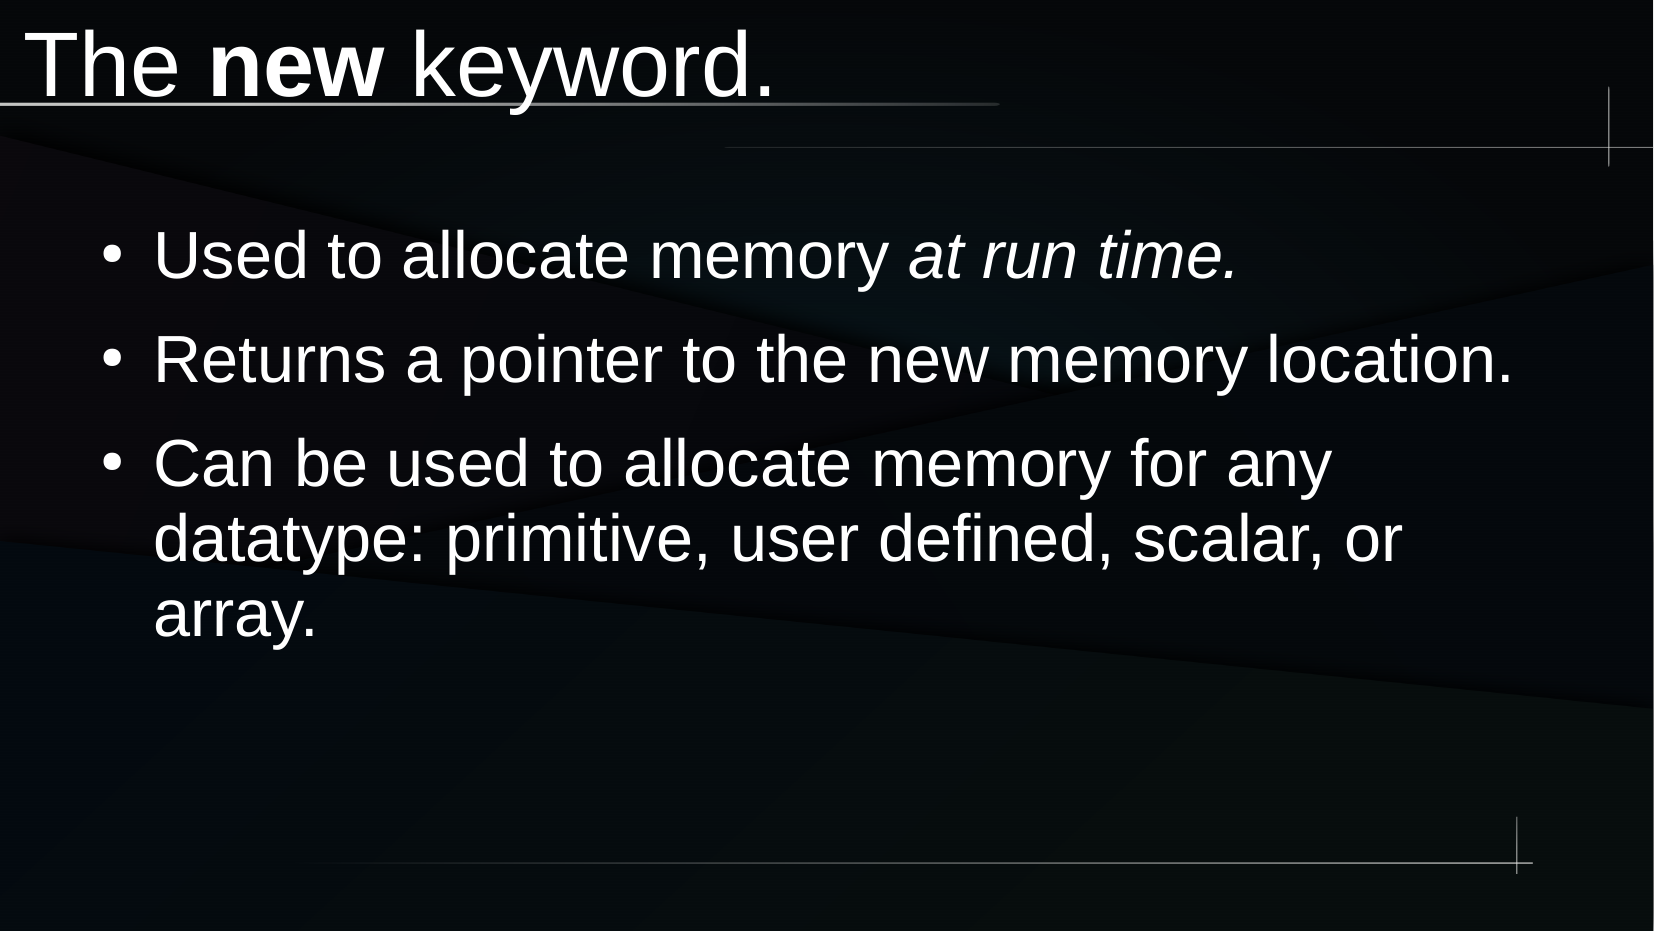

# The new keyword.
Used to allocate memory at run time.
Returns a pointer to the new memory location.
Can be used to allocate memory for any datatype: primitive, user defined, scalar, or array.